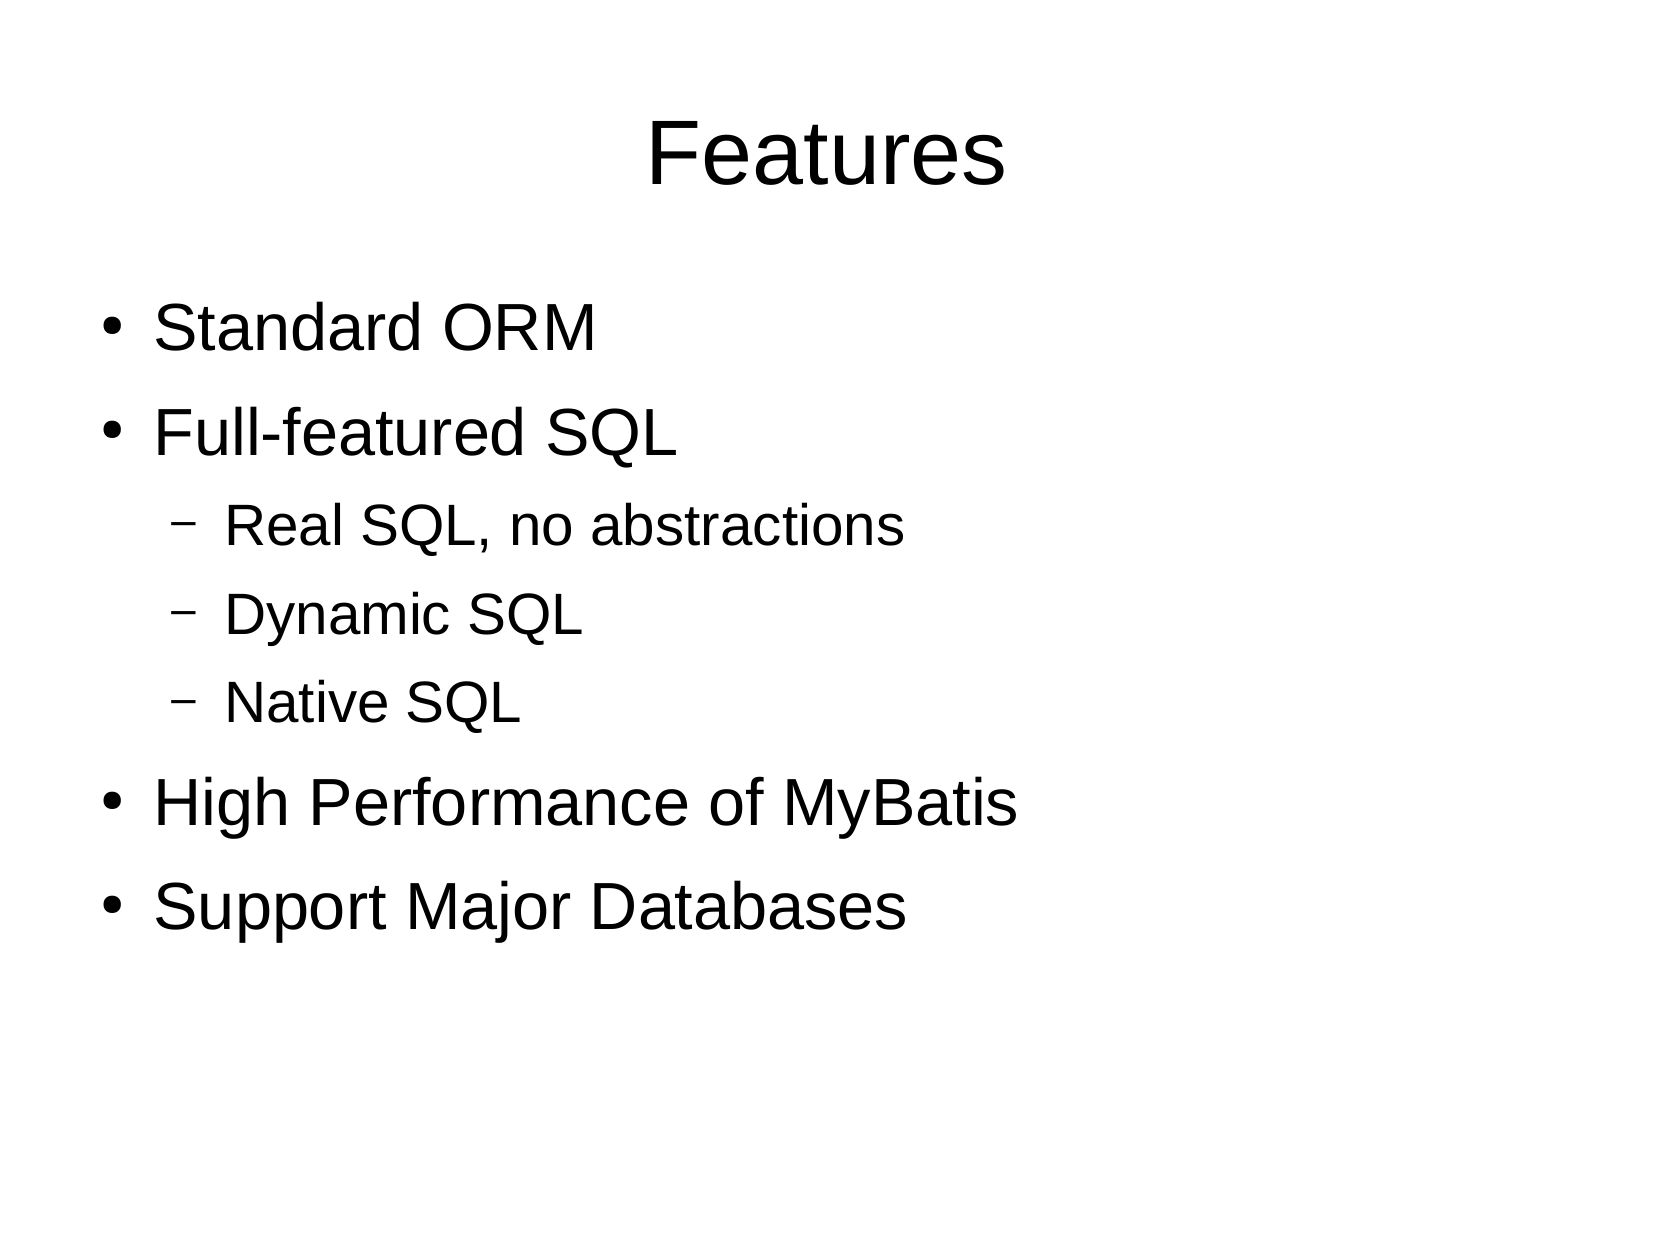

# Features
Standard ORM
Full-featured SQL
Real SQL, no abstractions
Dynamic SQL
Native SQL
High Performance of MyBatis
Support Major Databases